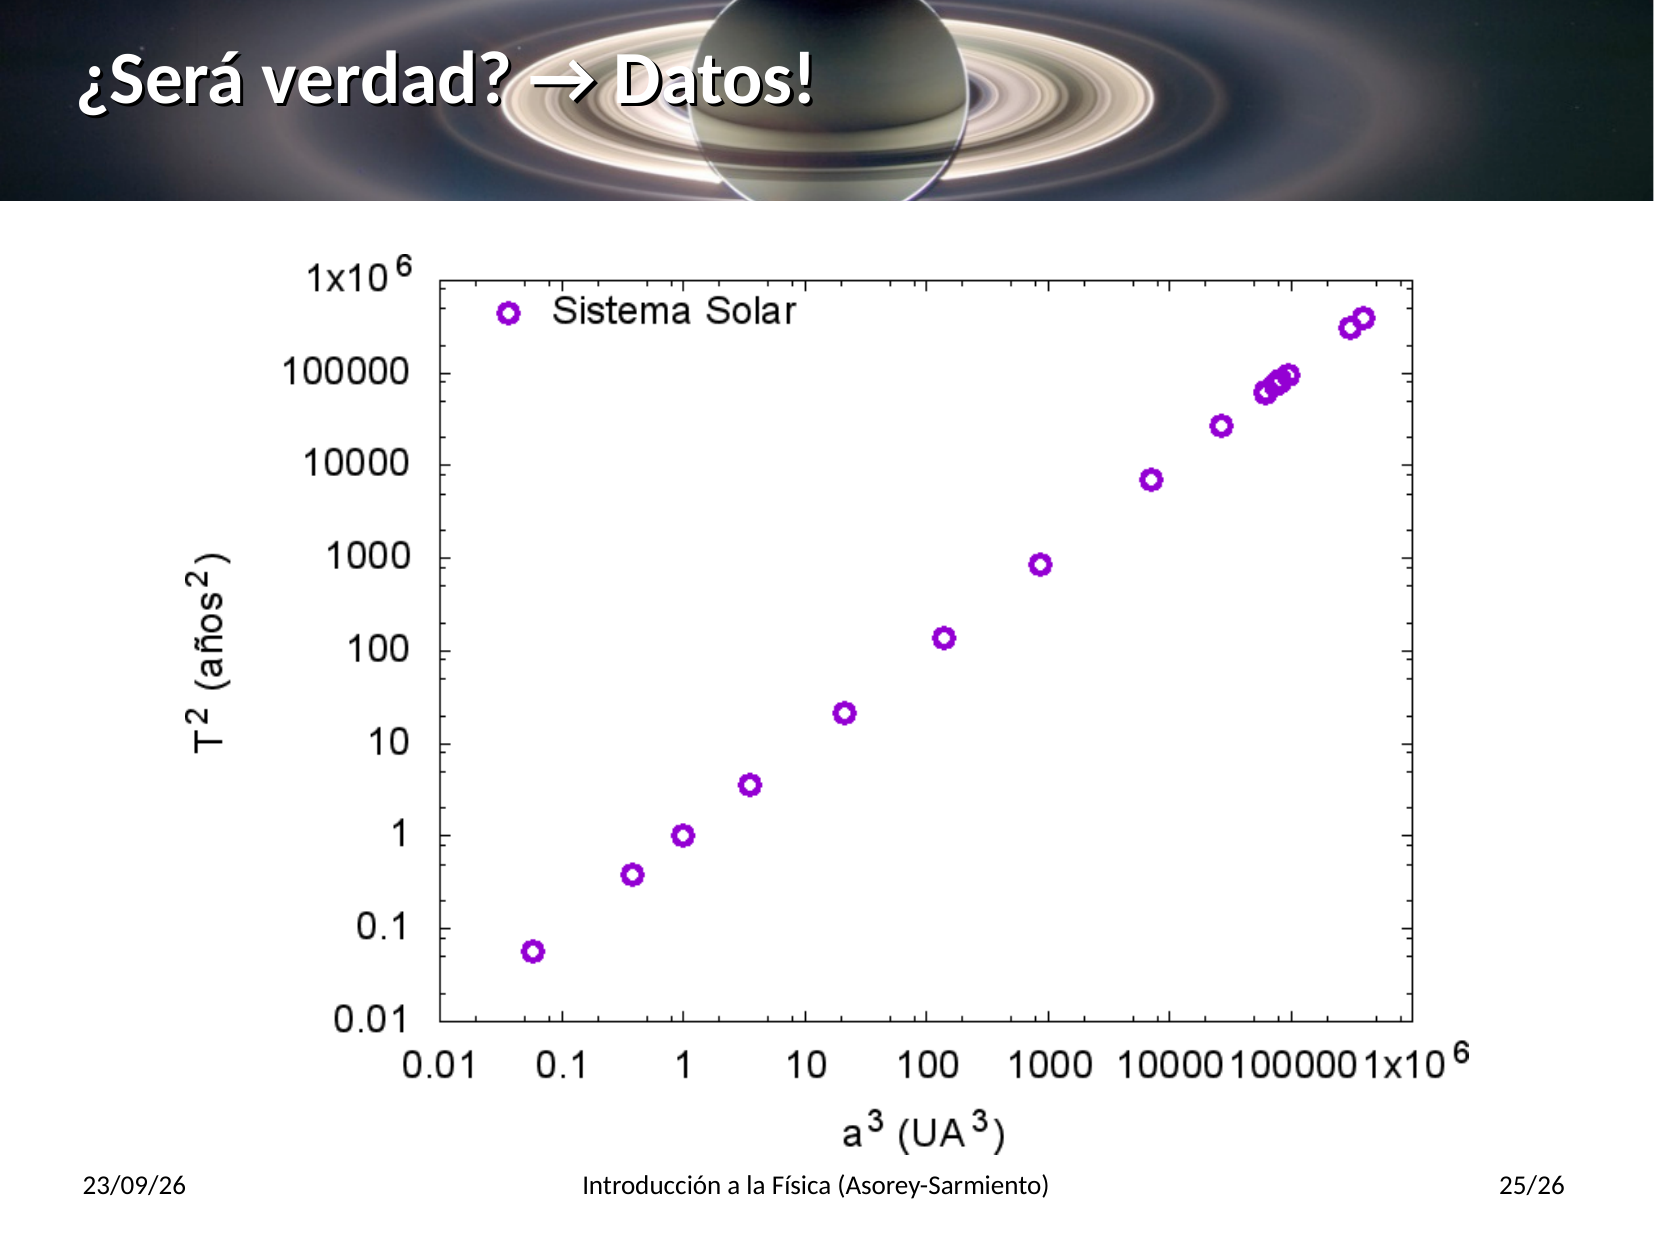

# ¿Será verdad? → Datos!
Introducción a la Física (Asorey-Sarmiento)
25